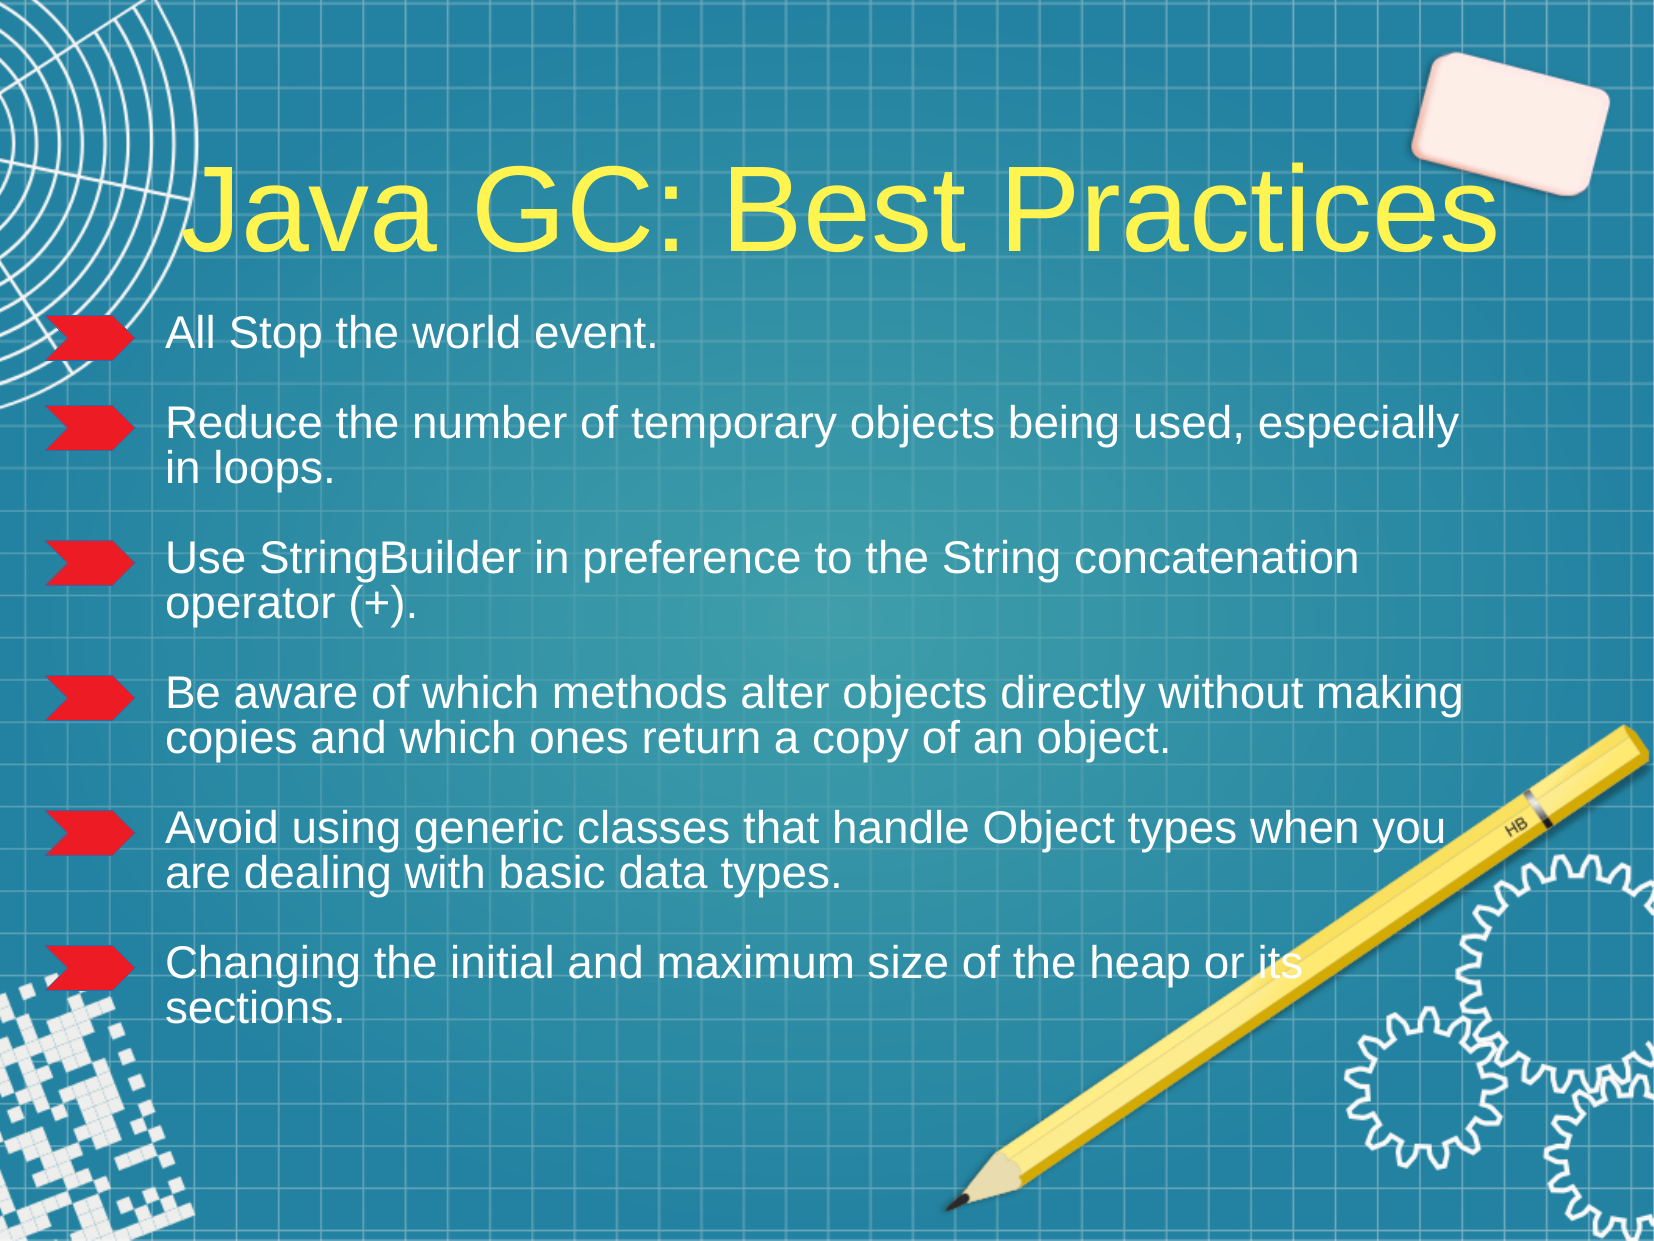

Java GC: Best Practices
# All Stop the world event. Reduce the number of temporary objects being used, especially in loops. Use StringBuilder in preference to the String concatenation operator (+). Be aware of which methods alter objects directly without making copies and which ones return a copy of an object. Avoid using generic classes that handle Object types when you are dealing with basic data types. Changing the initial and maximum size of the heap or its sections.